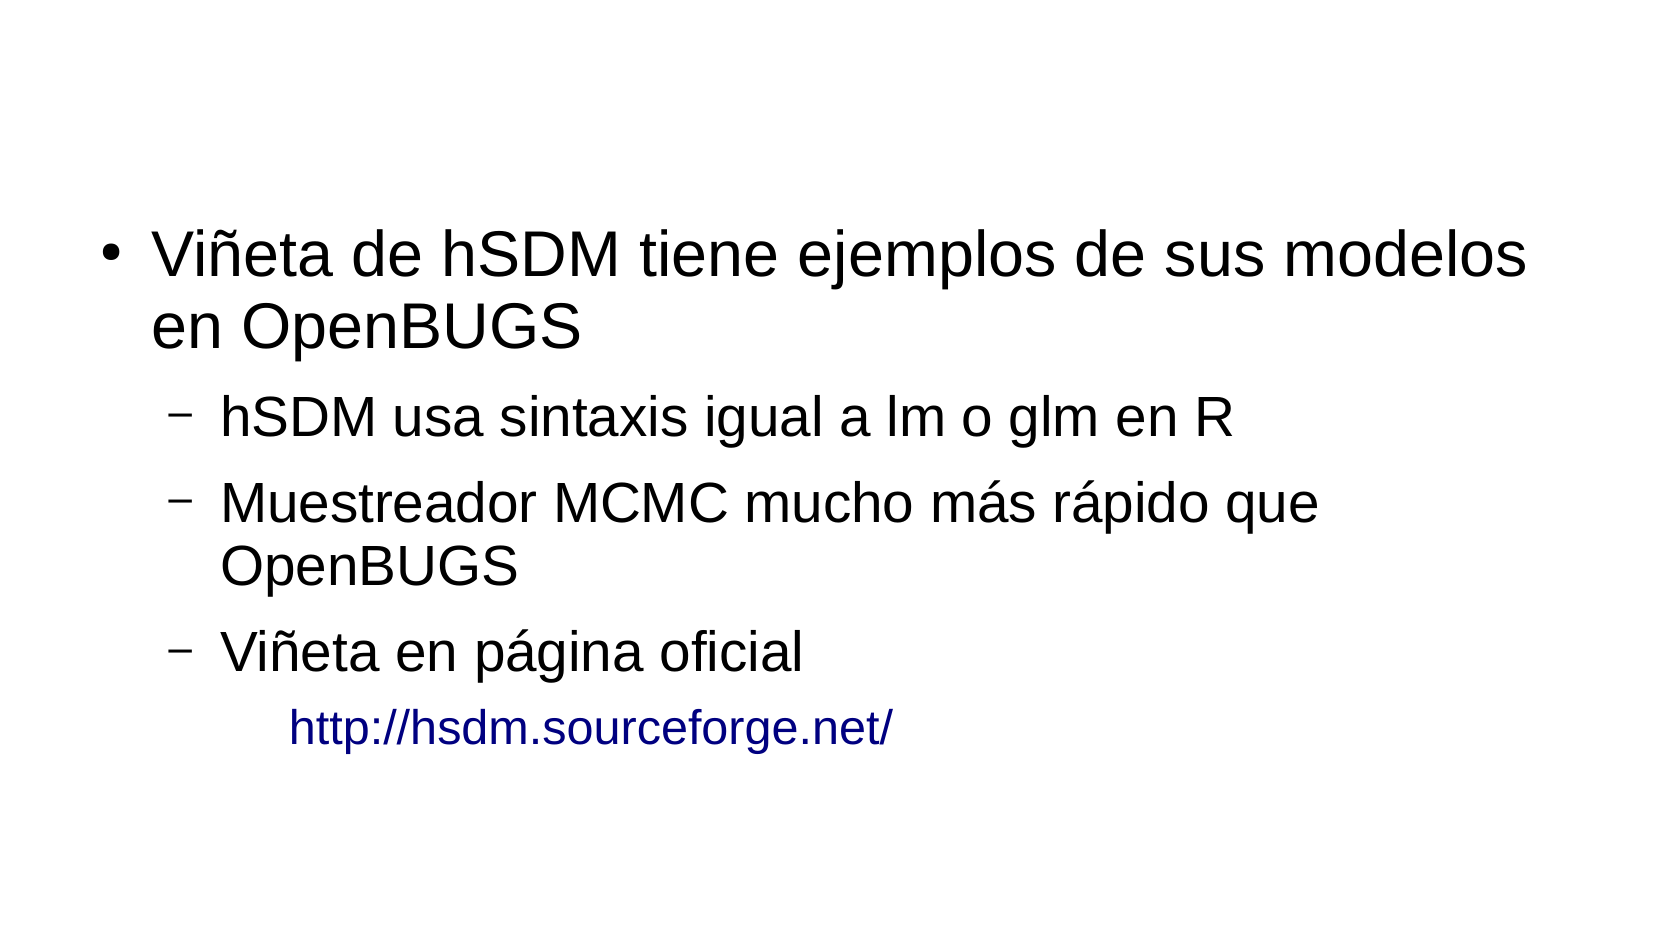

#
Viñeta de hSDM tiene ejemplos de sus modelos en OpenBUGS
hSDM usa sintaxis igual a lm o glm en R
Muestreador MCMC mucho más rápido que OpenBUGS
Viñeta en página oficial
http://hsdm.sourceforge.net/